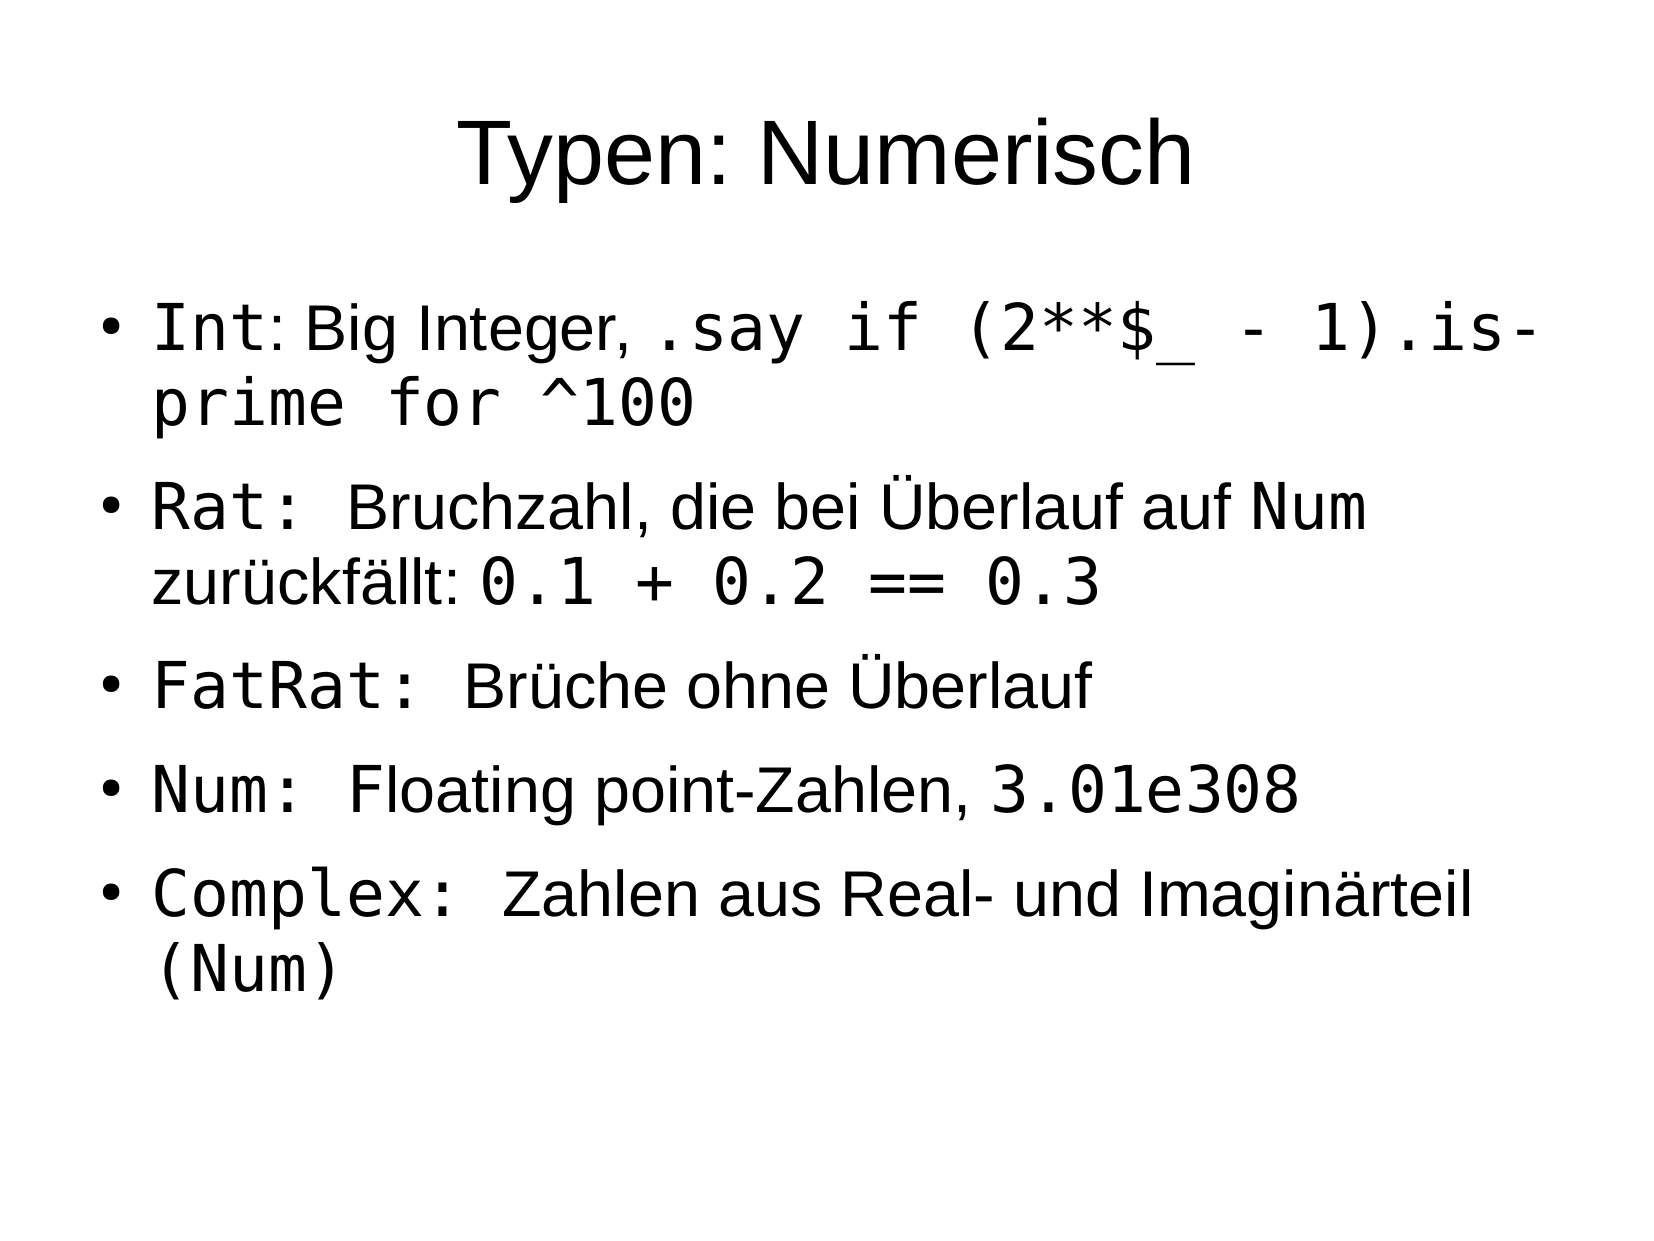

# Typen: Numerisch
Int: Big Integer, .say if (2**$_ - 1).is-prime for ^100
Rat: Bruchzahl, die bei Überlauf auf Num zurückfällt: 0.1 + 0.2 == 0.3
FatRat: Brüche ohne Überlauf
Num: Floating point-Zahlen, 3.01e308
Complex: Zahlen aus Real- und Imaginärteil (Num)